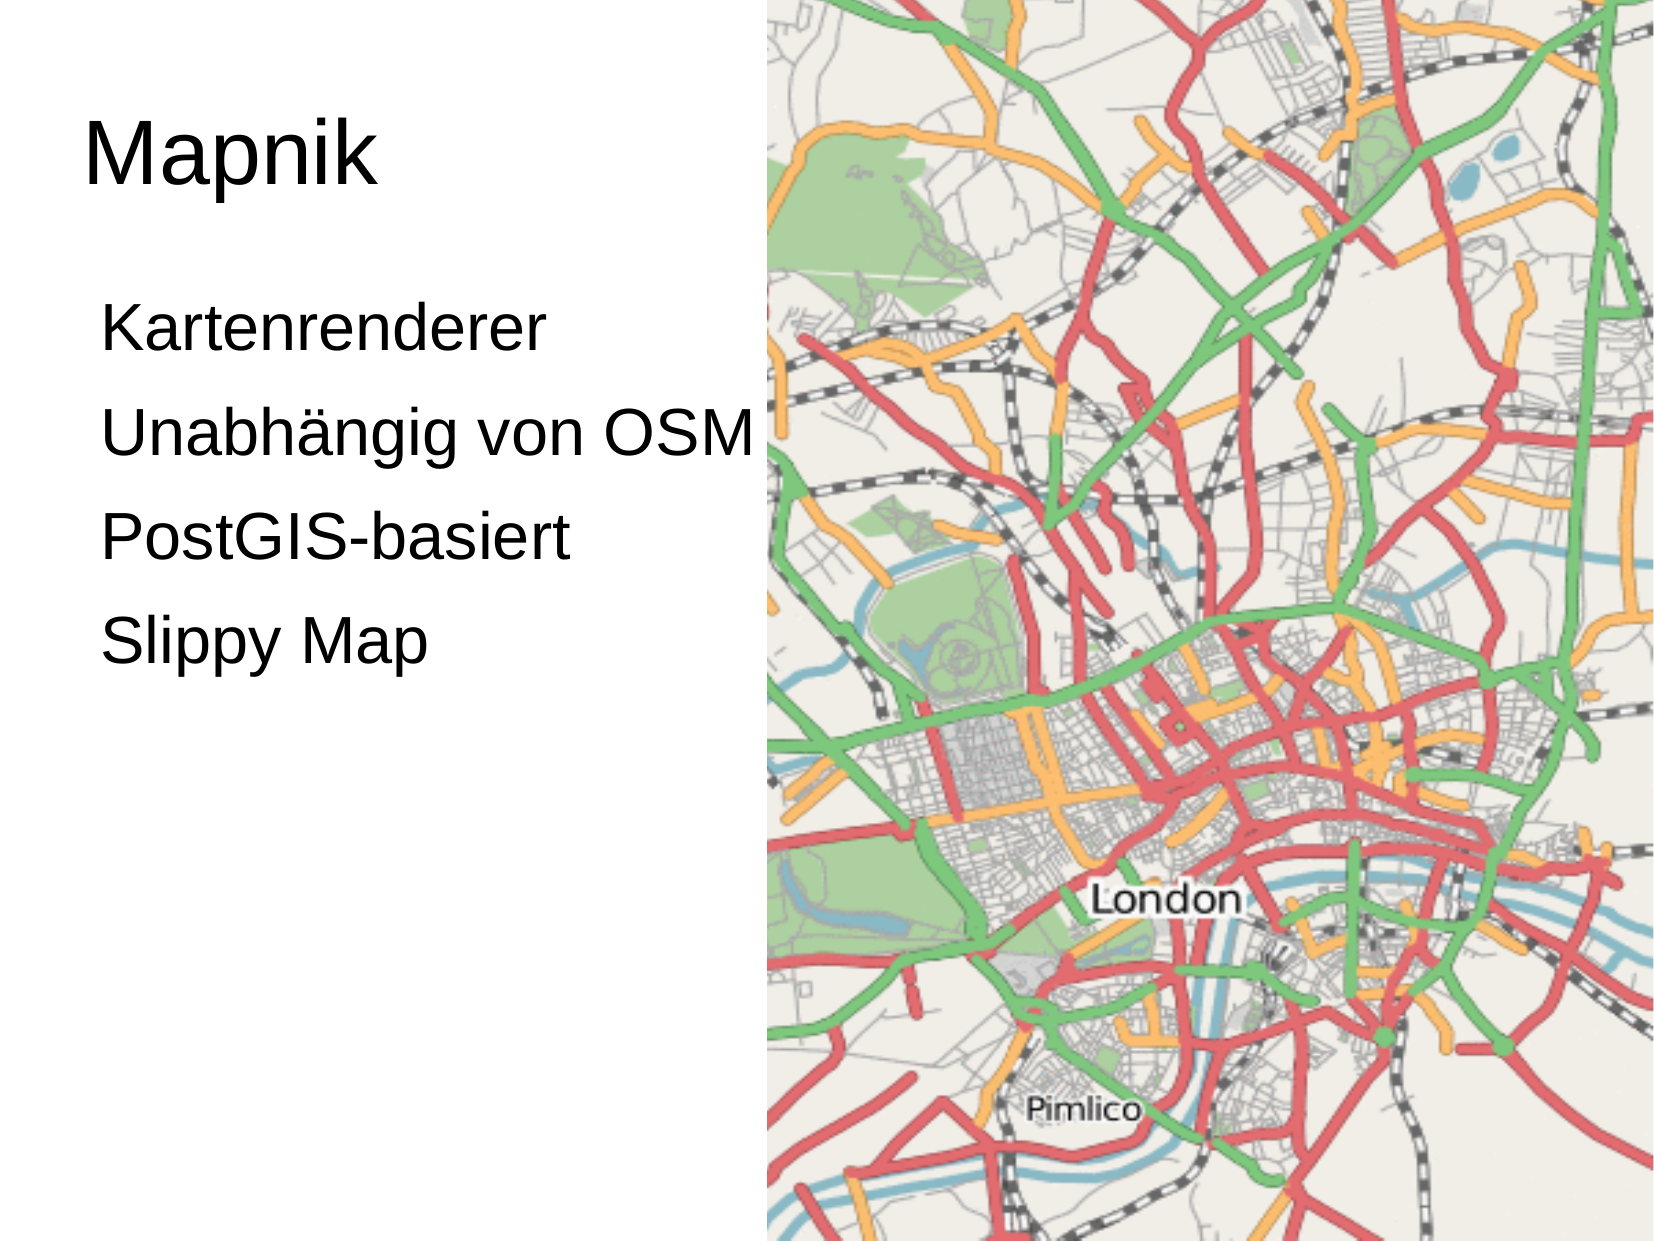

# Mapnik
Kartenrenderer
Unabhängig von OSM
PostGIS-basiert
Slippy Map